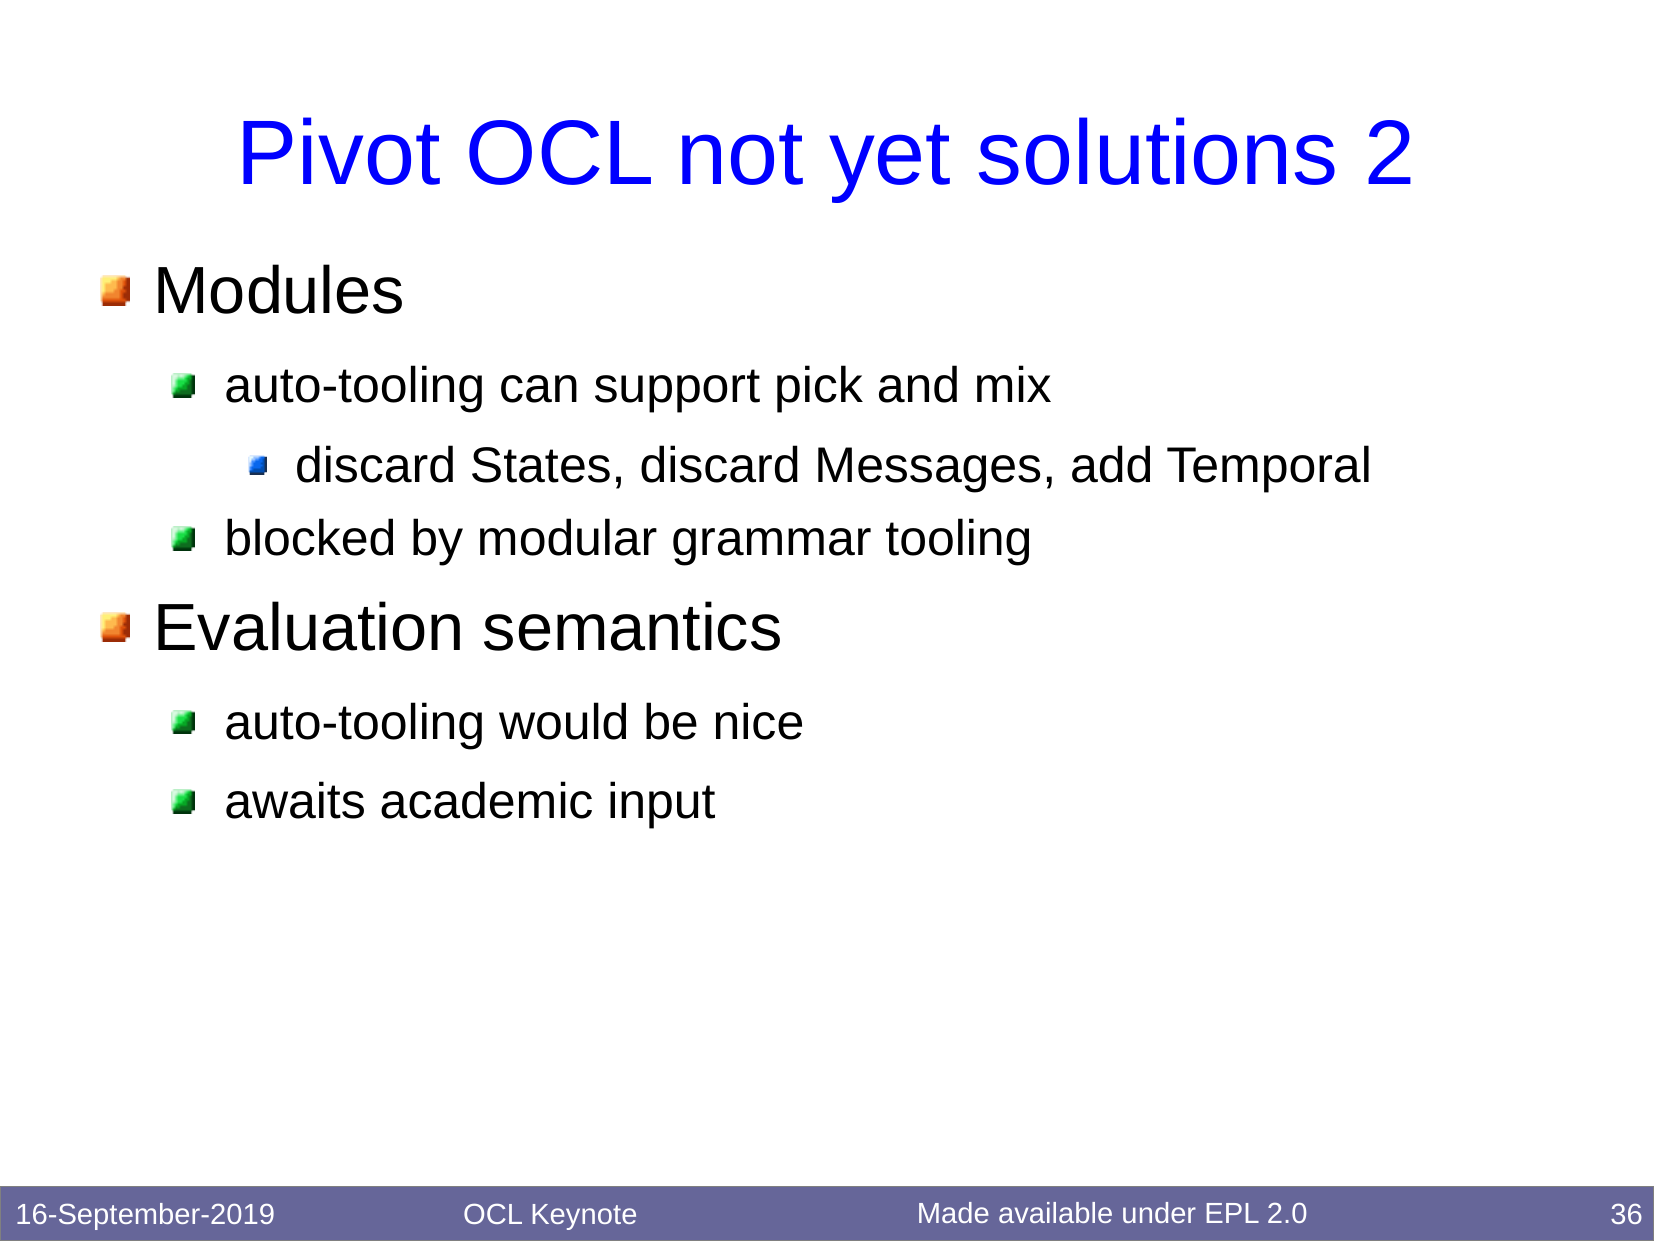

# Pivot OCL not yet solutions 2
Modules
auto-tooling can support pick and mix
discard States, discard Messages, add Temporal
blocked by modular grammar tooling
Evaluation semantics
auto-tooling would be nice
awaits academic input
16-September-2019
OCL Keynote
36